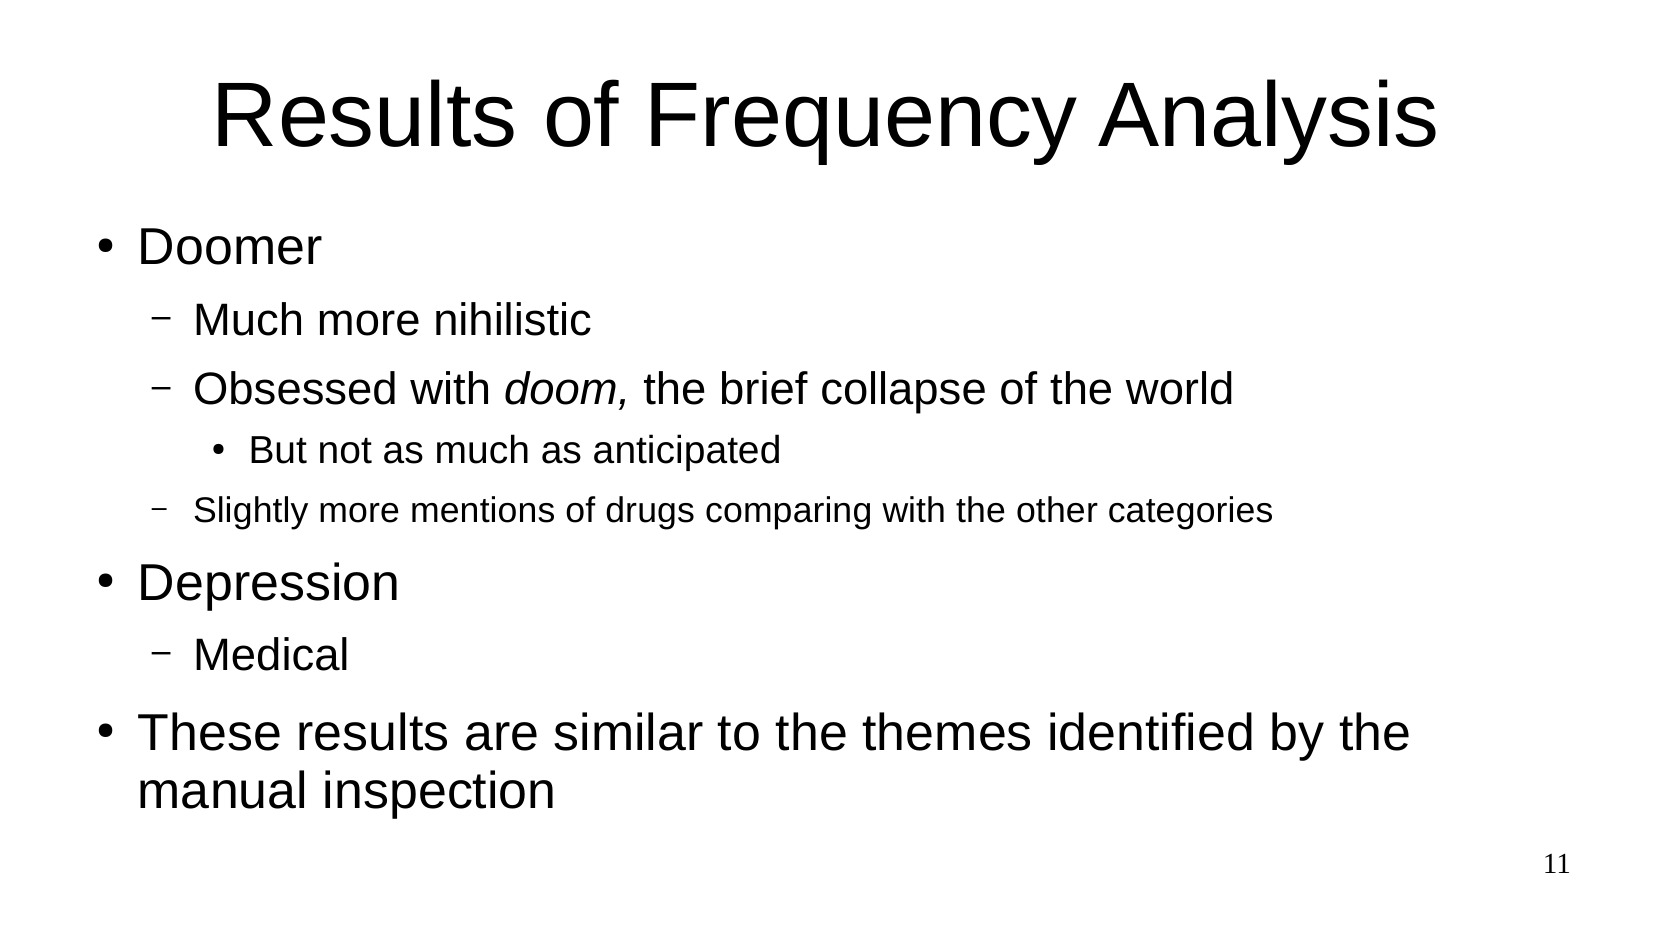

# Results of Frequency Analysis
Doomer
Much more nihilistic
Obsessed with doom, the brief collapse of the world
But not as much as anticipated
Slightly more mentions of drugs comparing with the other categories
Depression
Medical
These results are similar to the themes identified by the manual inspection
11